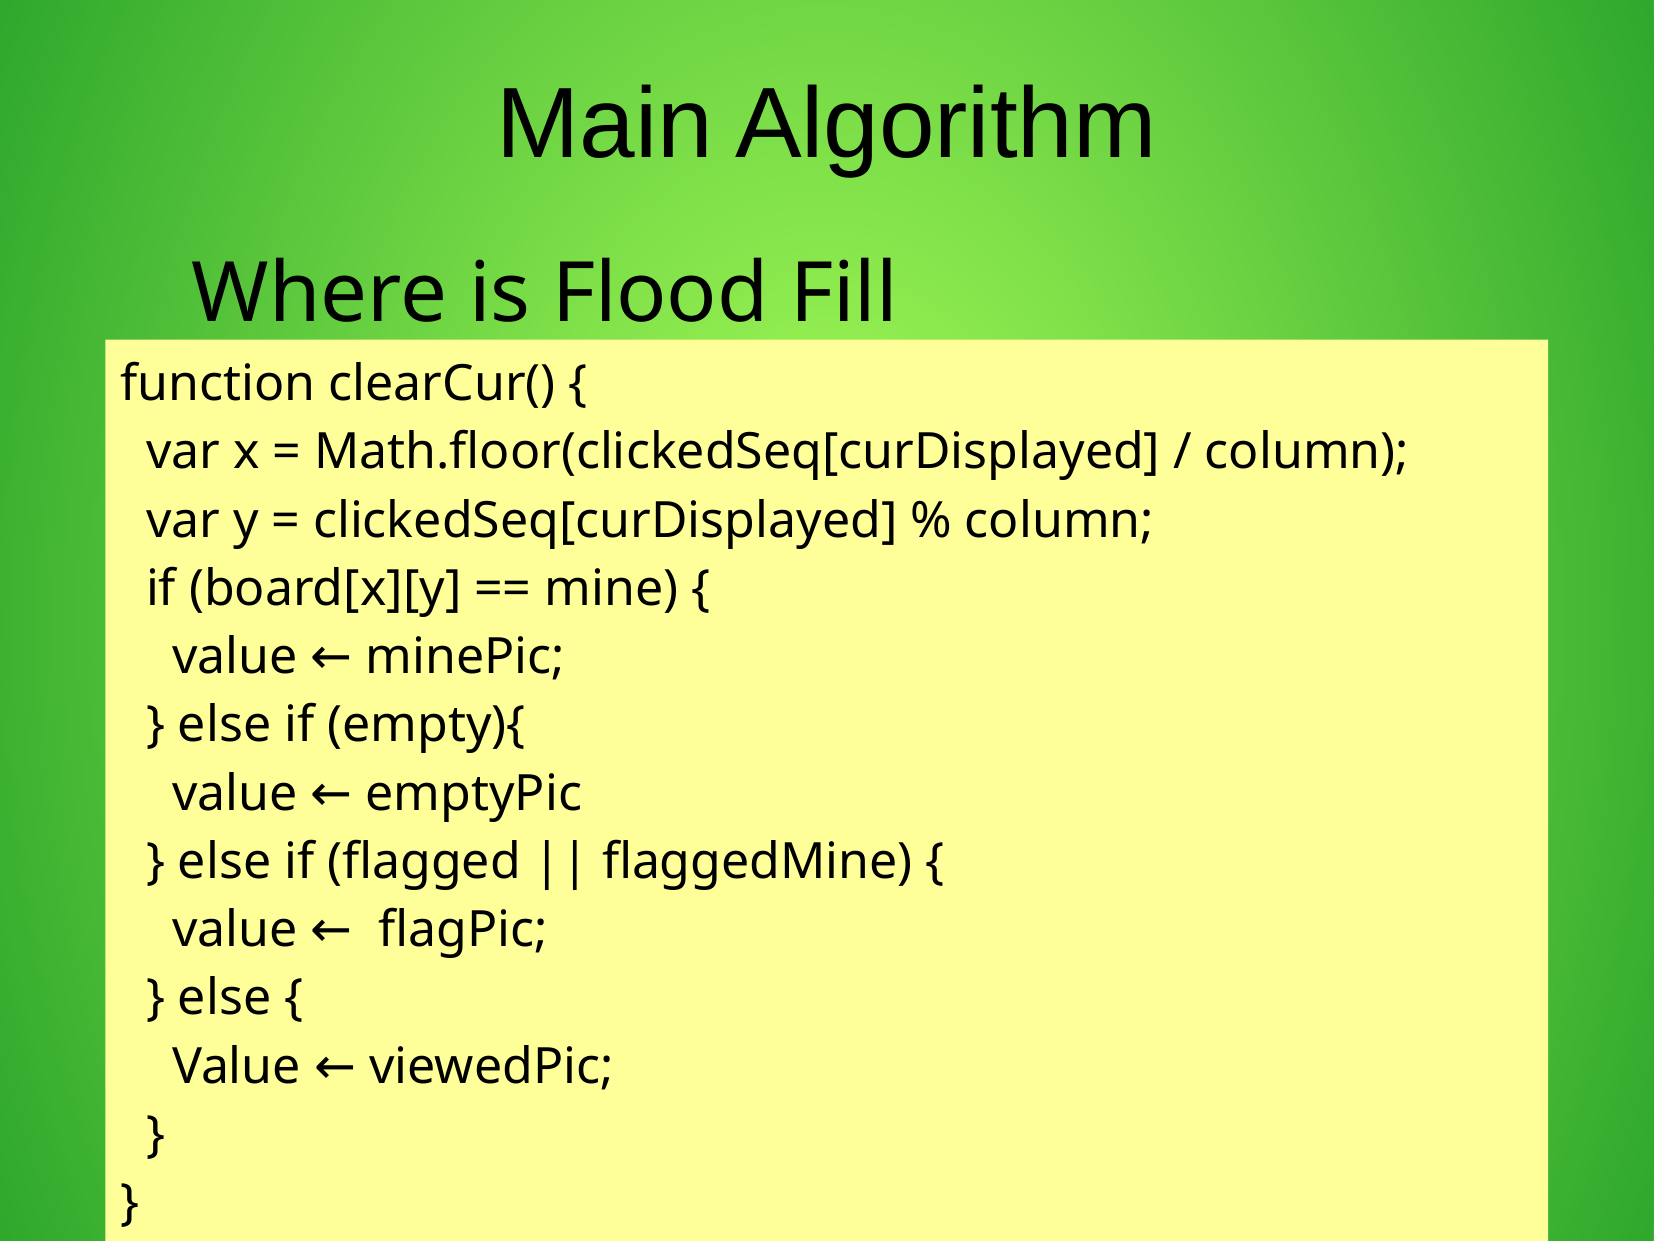

Main Algorithm
Where is Flood Fill
function clearCur() {
 var x = Math.floor(clickedSeq[curDisplayed] / column);
 var y = clickedSeq[curDisplayed] % column;
 if (board[x][y] == mine) {
 value ← minePic;
 } else if (empty){
 value ← emptyPic
 } else if (flagged || flaggedMine) {
 value ← flagPic;
 } else {
 Value ← viewedPic;
 }
}